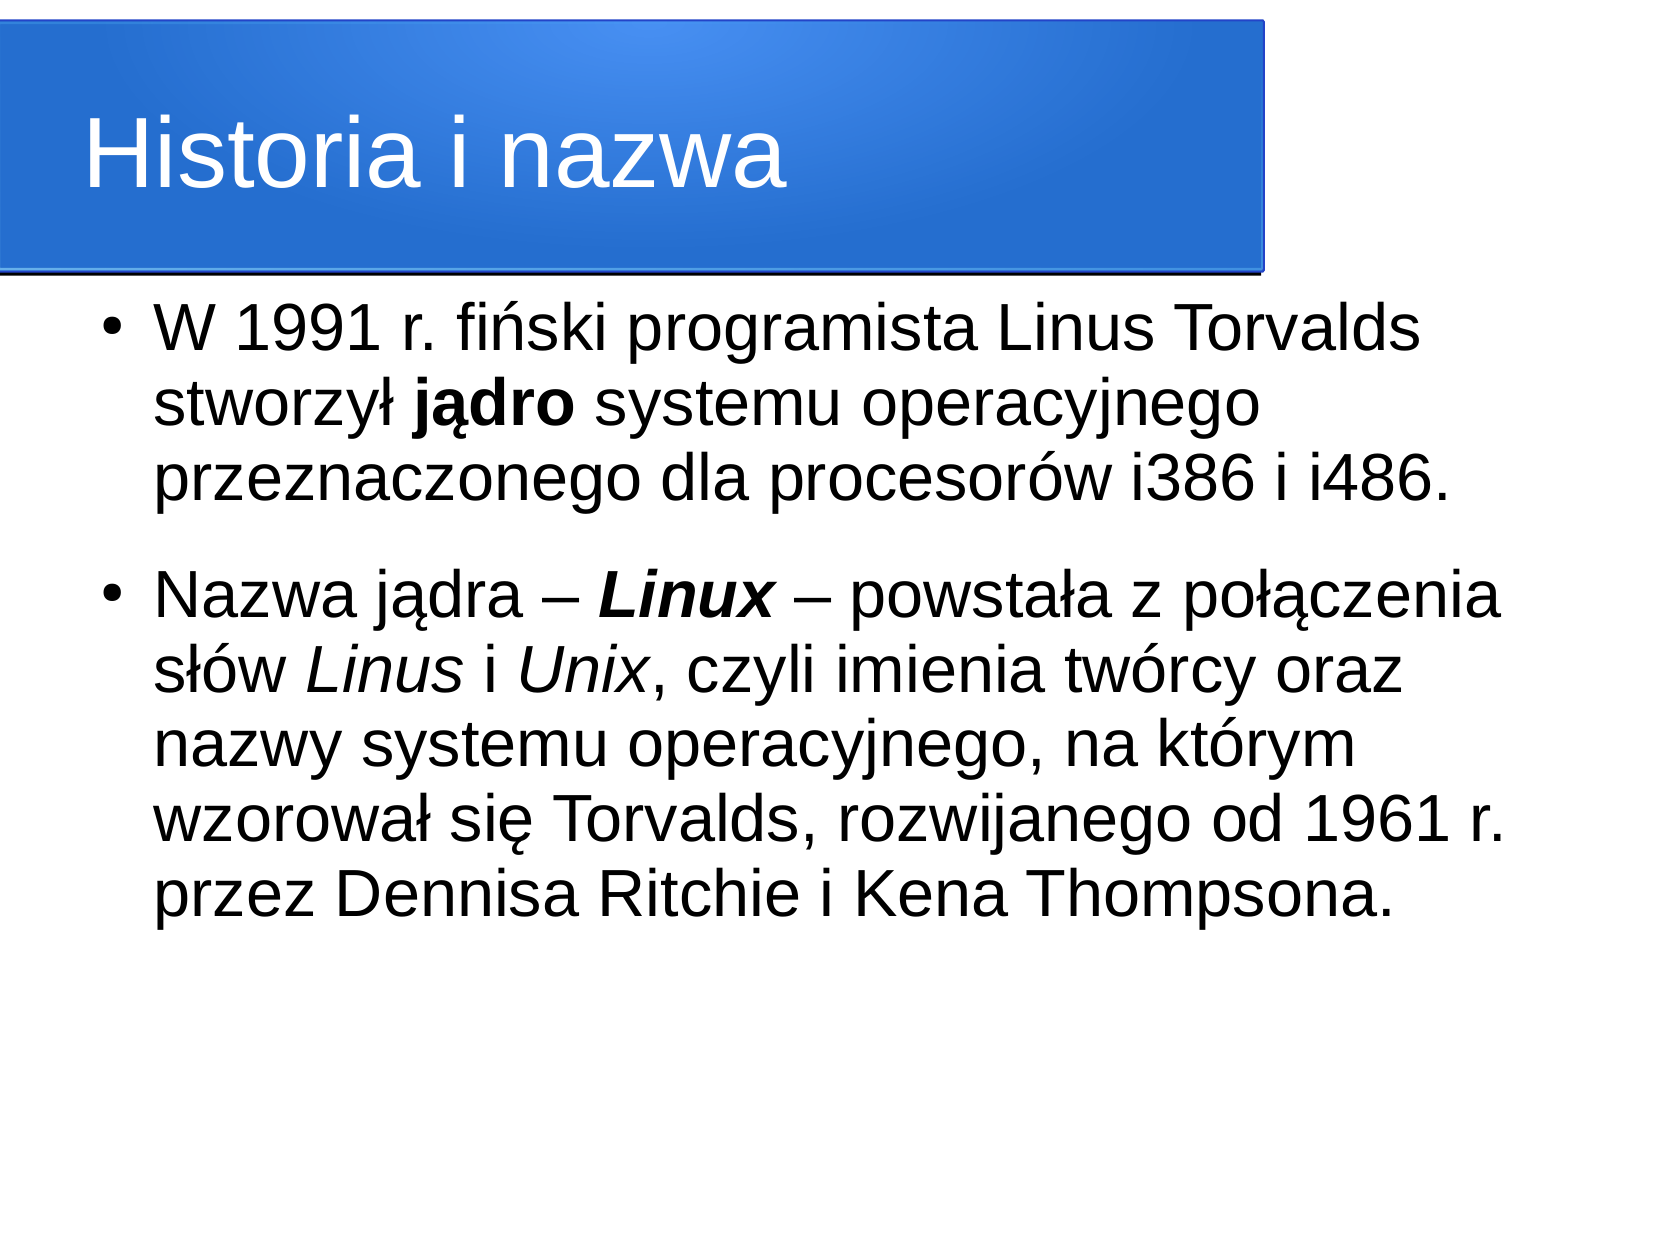

# Historia i nazwa
W 1991 r. fiński programista Linus Torvalds stworzył jądro systemu operacyjnego przeznaczonego dla procesorów i386 i i486.
Nazwa jądra – Linux – powstała z połączenia słów Linus i Unix, czyli imienia twórcy oraz nazwy systemu operacyjnego, na którym wzorował się Torvalds, rozwijanego od 1961 r. przez Dennisa Ritchie i Kena Thompsona.